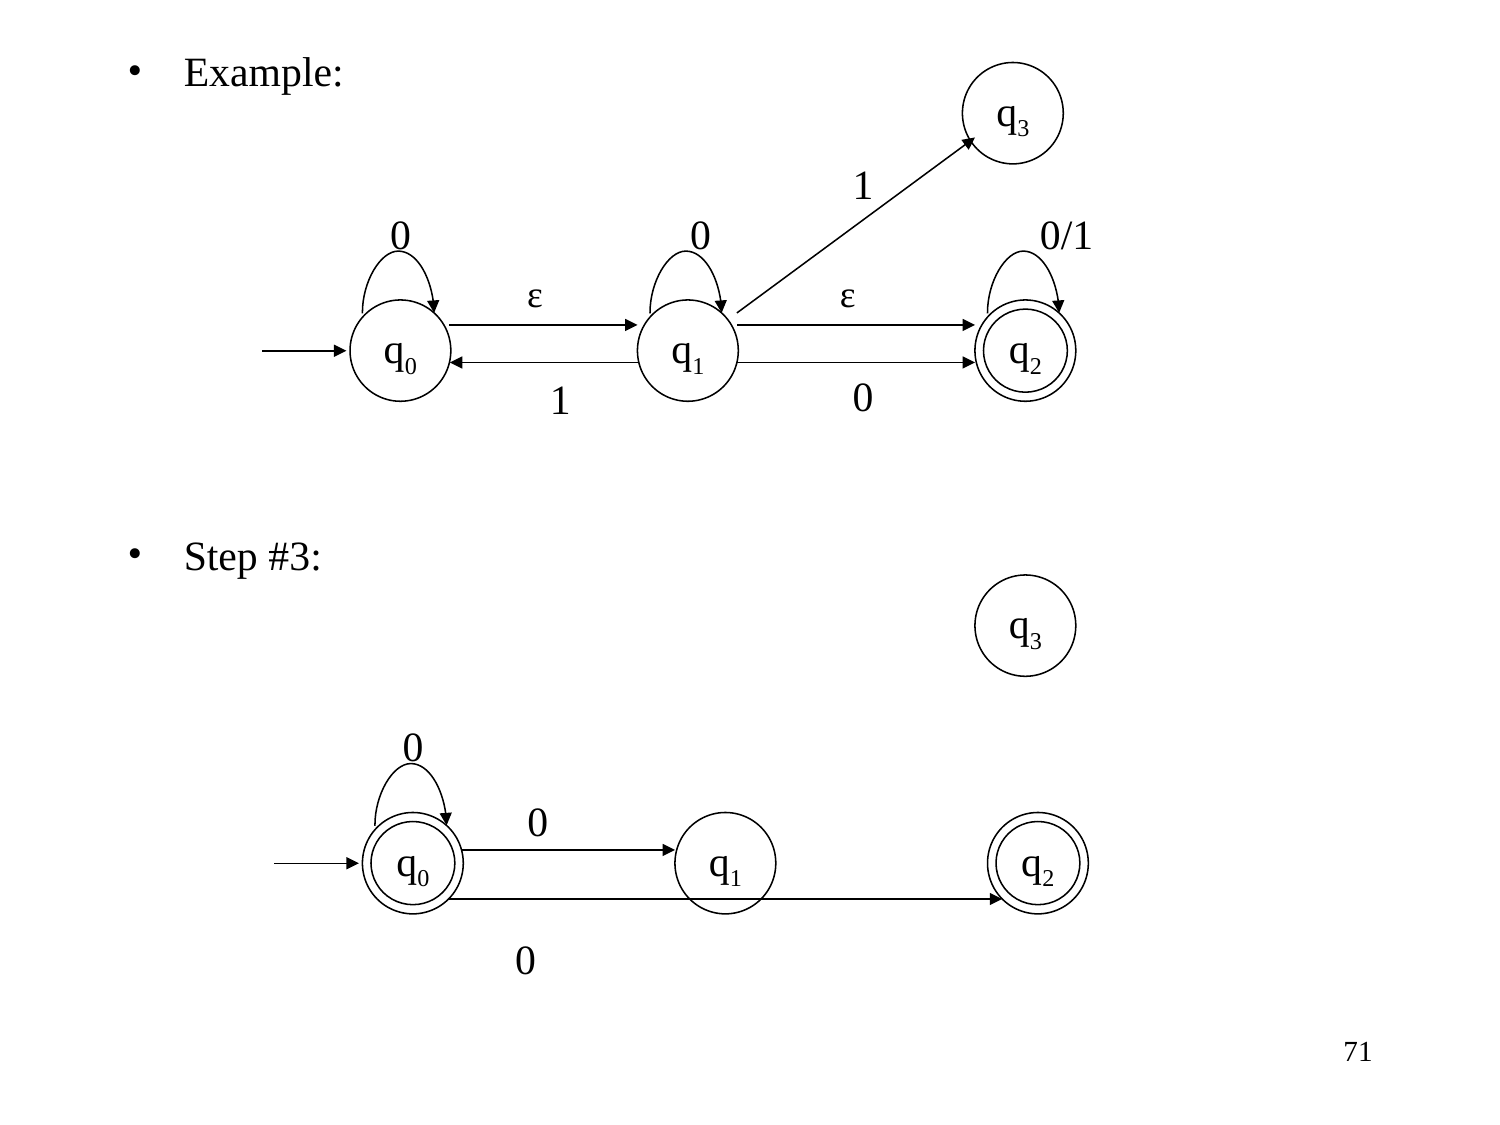

# Example:
Step #3:
q3
1
0
0
0/1
ε
ε
q0
q1
q2
0
1
q3
0
0
q0
q1
q2
0